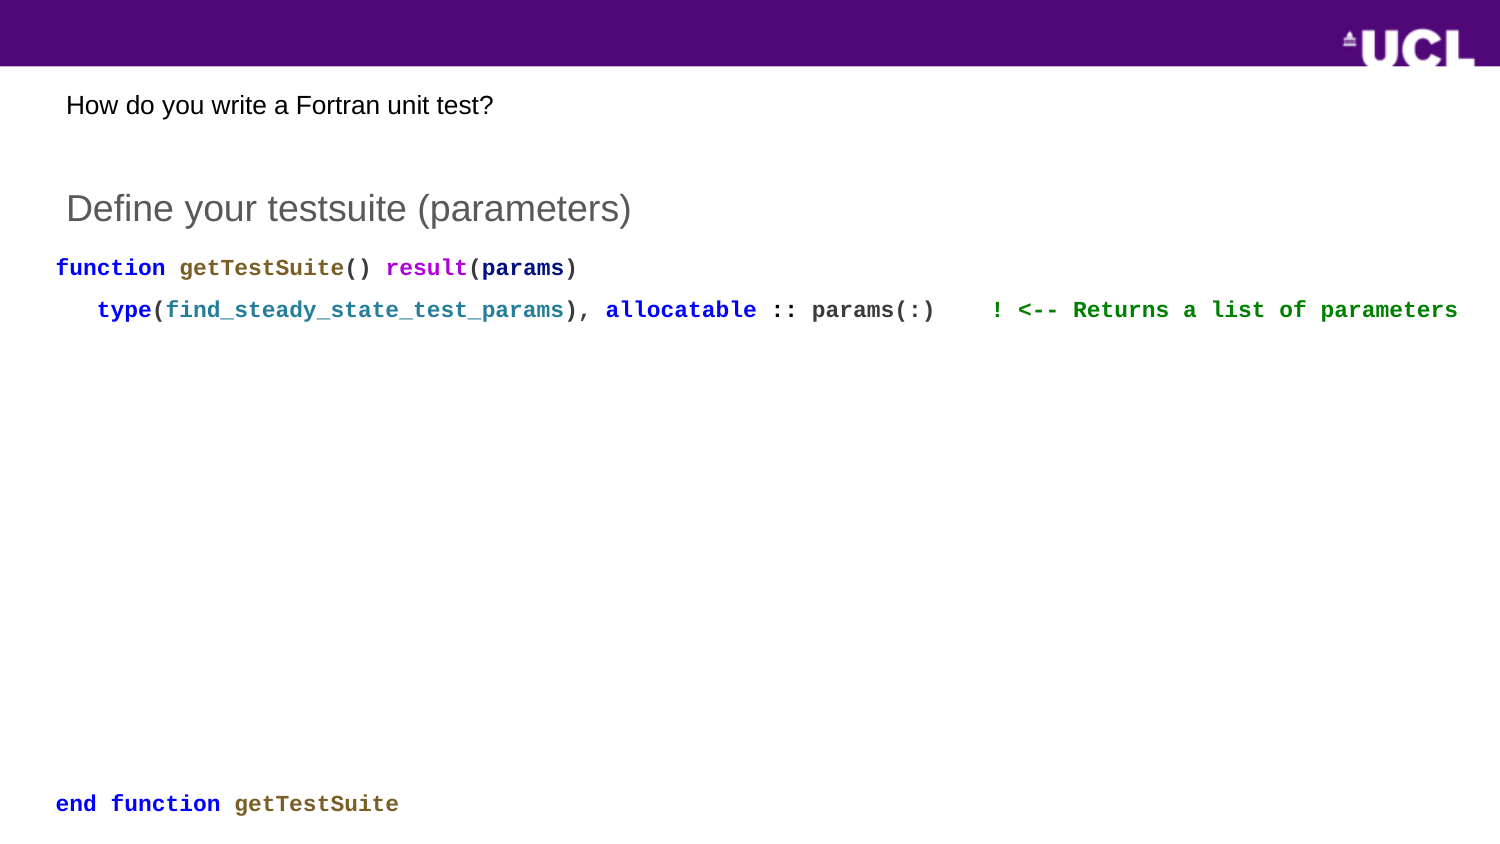

# How do you write a Fortran unit test?
Define your testsuite (parameters)
function getTestSuite() result(params)
 type(find_steady_state_test_params), allocatable :: params(:) ! <-- Returns a list of parameters
end function getTestSuite